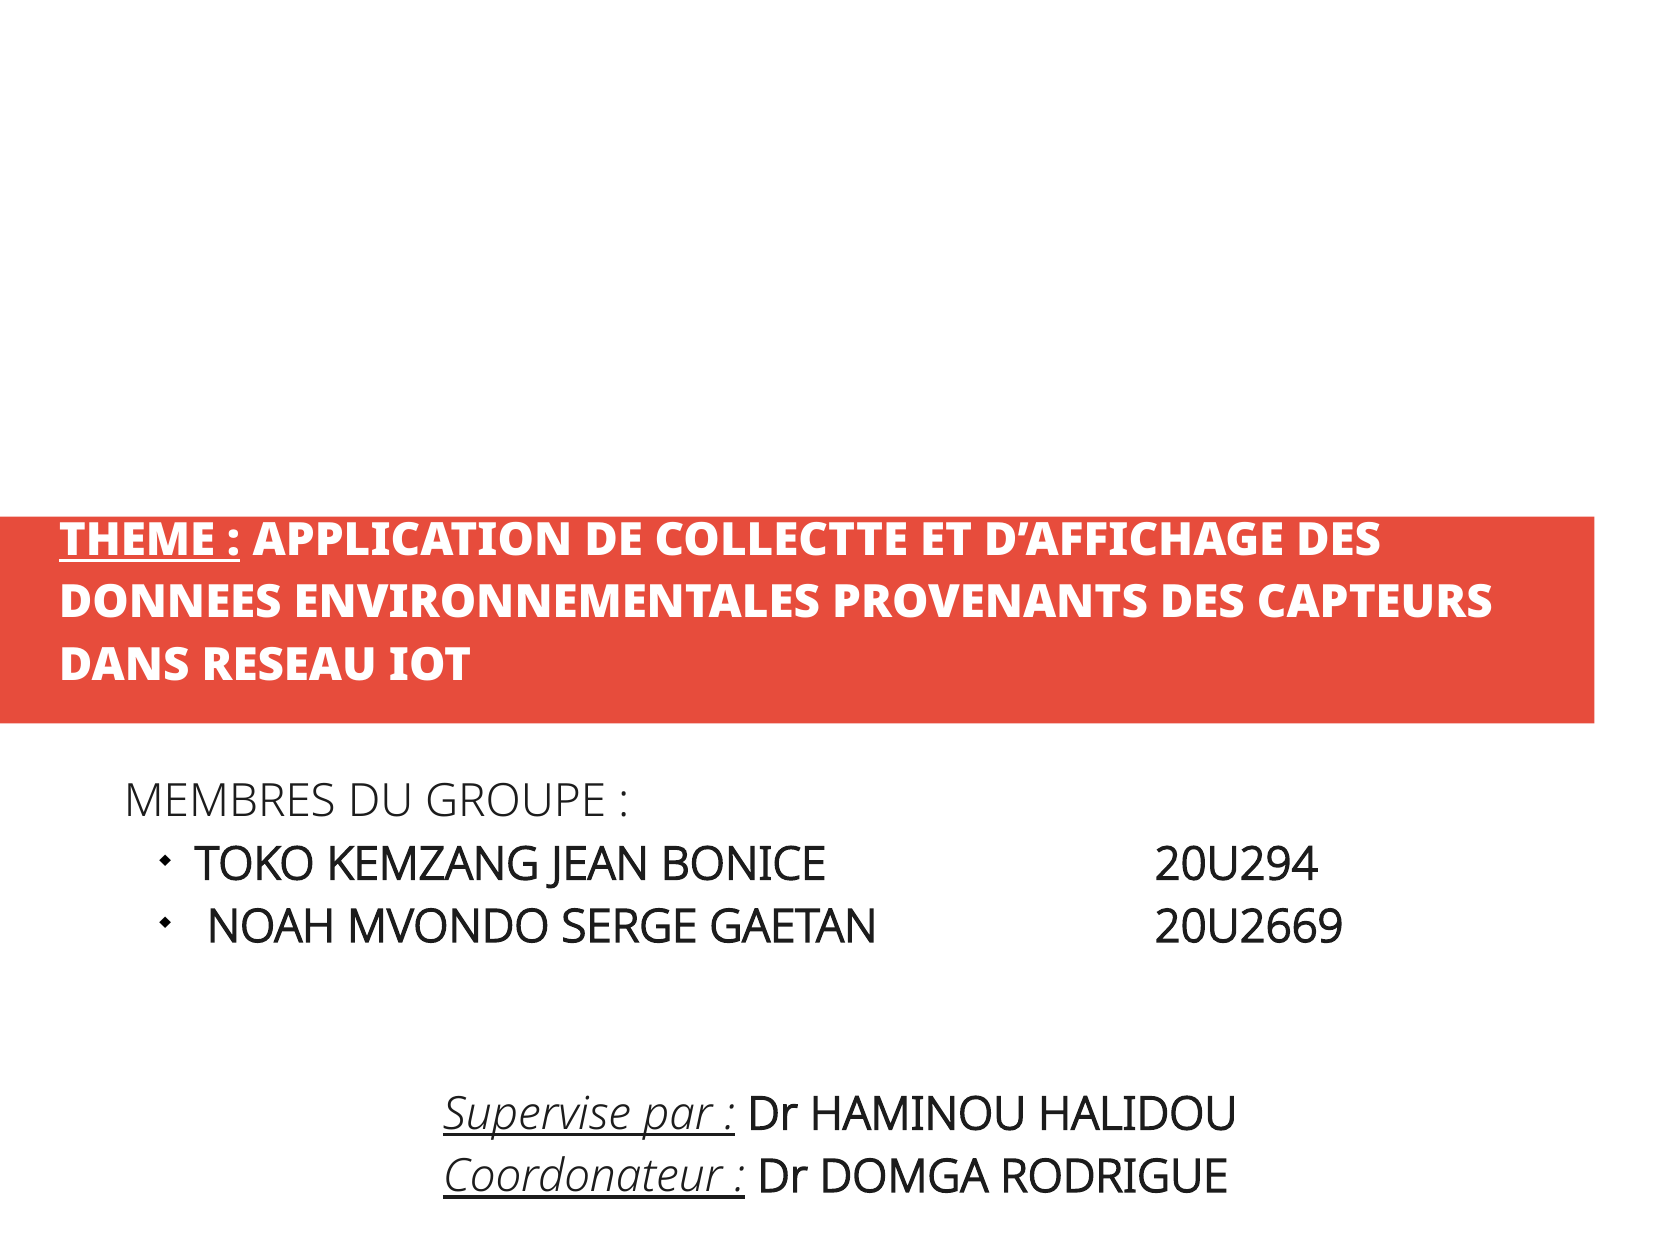

# THEME : APPLICATION DE COLLECTTE ET D’AFFICHAGE DES DONNEES ENVIRONNEMENTALES PROVENANTS DES CAPTEURS DANS RESEAU IOT
MEMBRES DU GROUPE :
TOKO KEMZANG JEAN BONICE 					20U294
 NOAH MVONDO SERGE GAETAN 				20U2669
Supervise par : Dr HAMINOU HALIDOU
Coordonateur : Dr DOMGA RODRIGUE